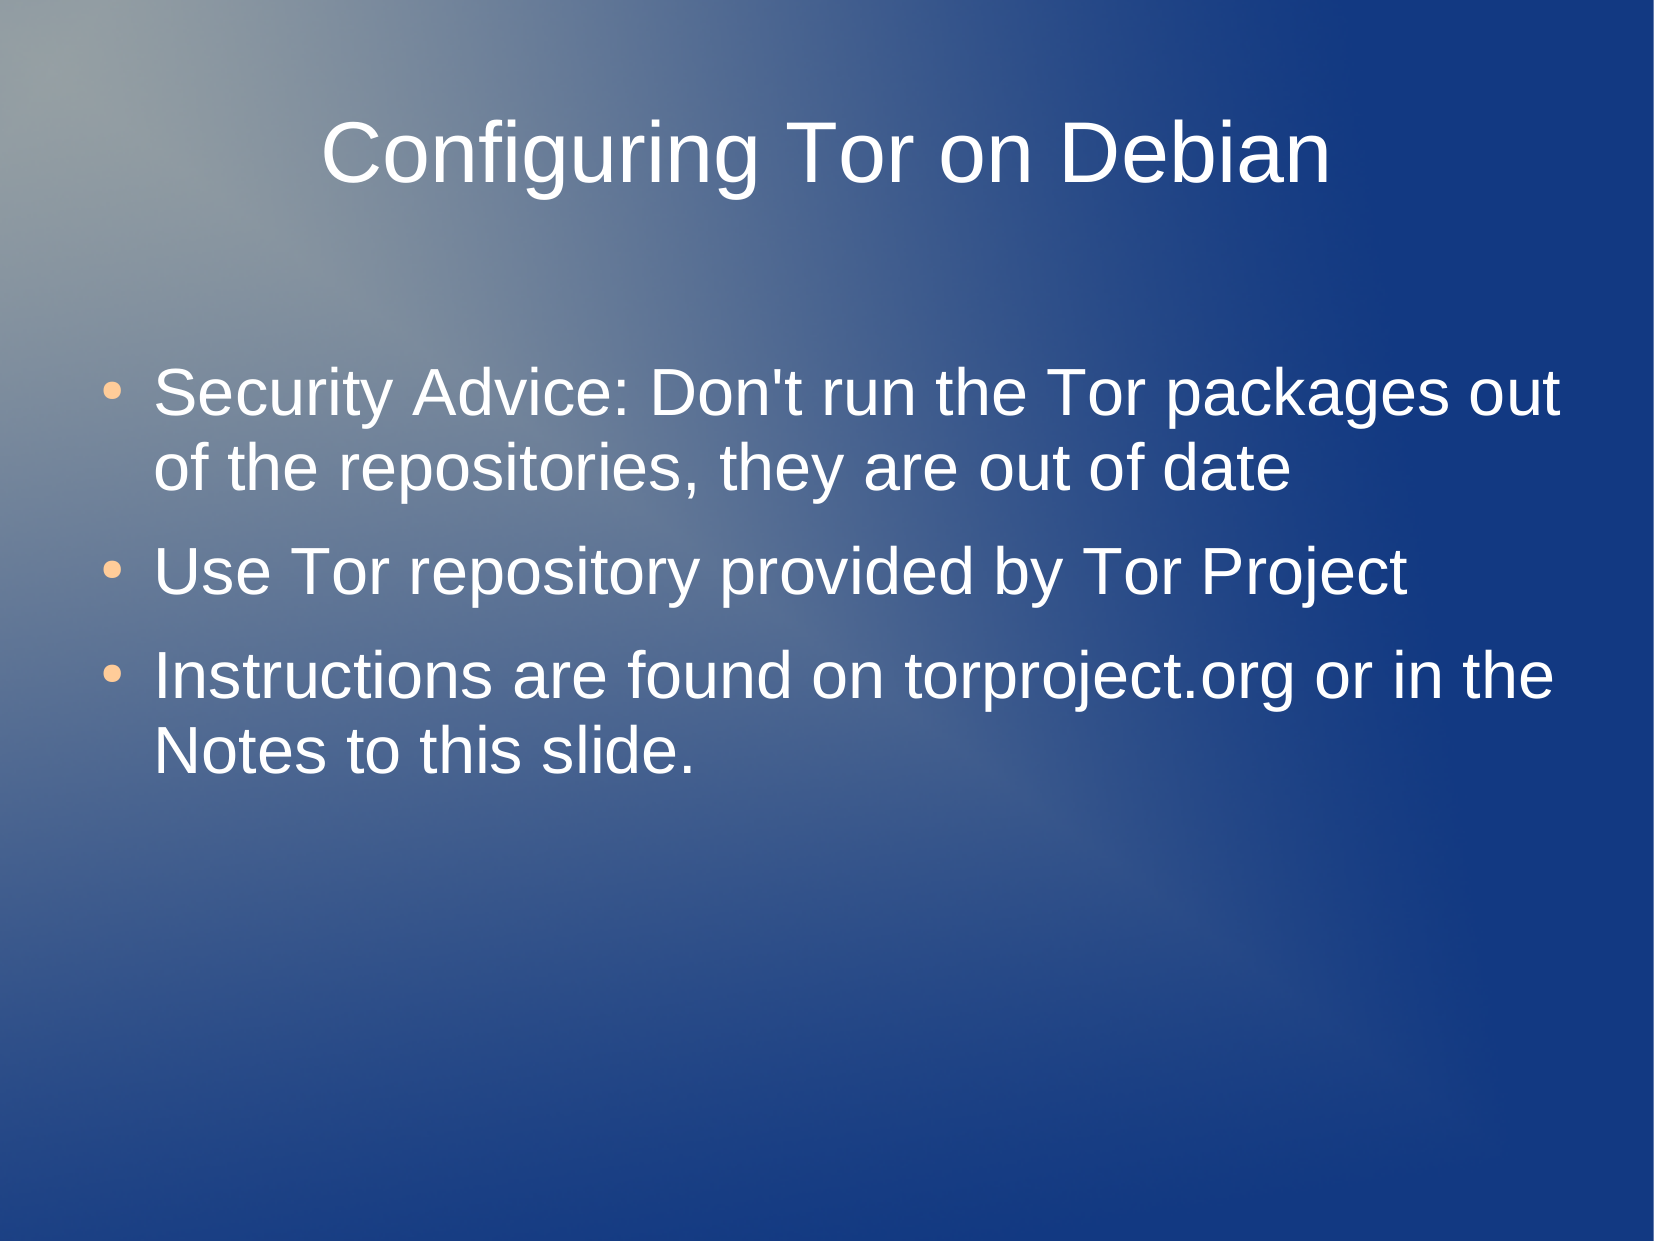

# Configuring Tor on Debian
Security Advice: Don't run the Tor packages out of the repositories, they are out of date
Use Tor repository provided by Tor Project
Instructions are found on torproject.org or in the Notes to this slide.